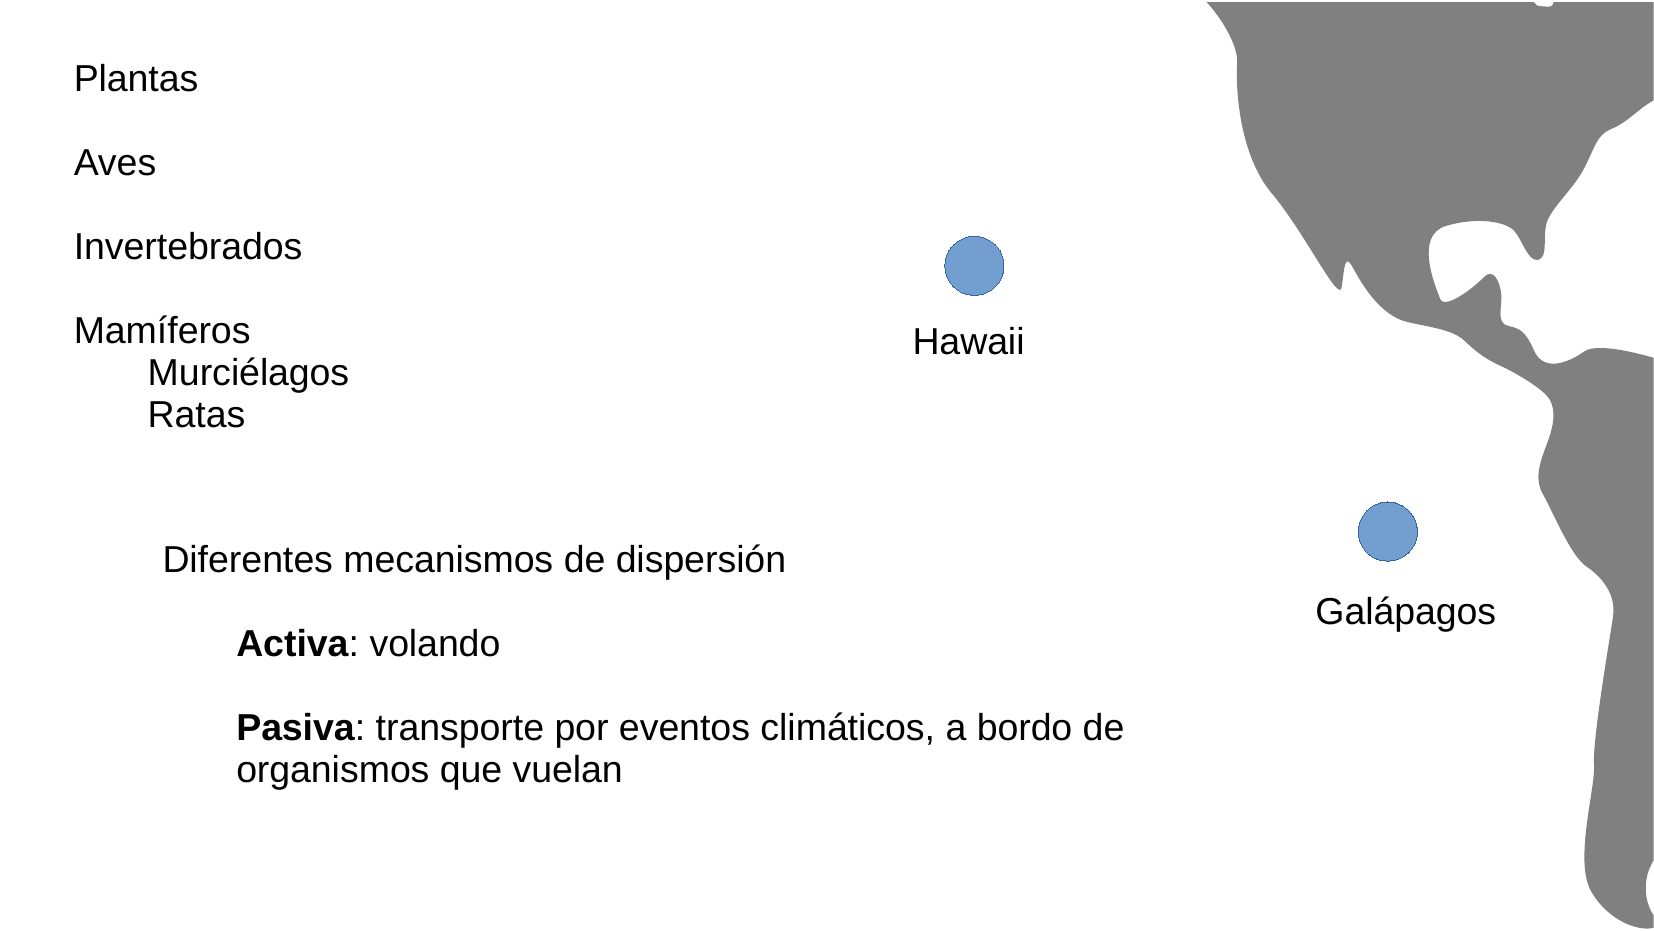

Plantas
Aves
Invertebrados
Mamíferos
	Murciélagos
	Ratas
Hawaii
Diferentes mecanismos de dispersión
	Activa: volando
	Pasiva: transporte por eventos climáticos, a bordo de 	organismos que vuelan
Galápagos